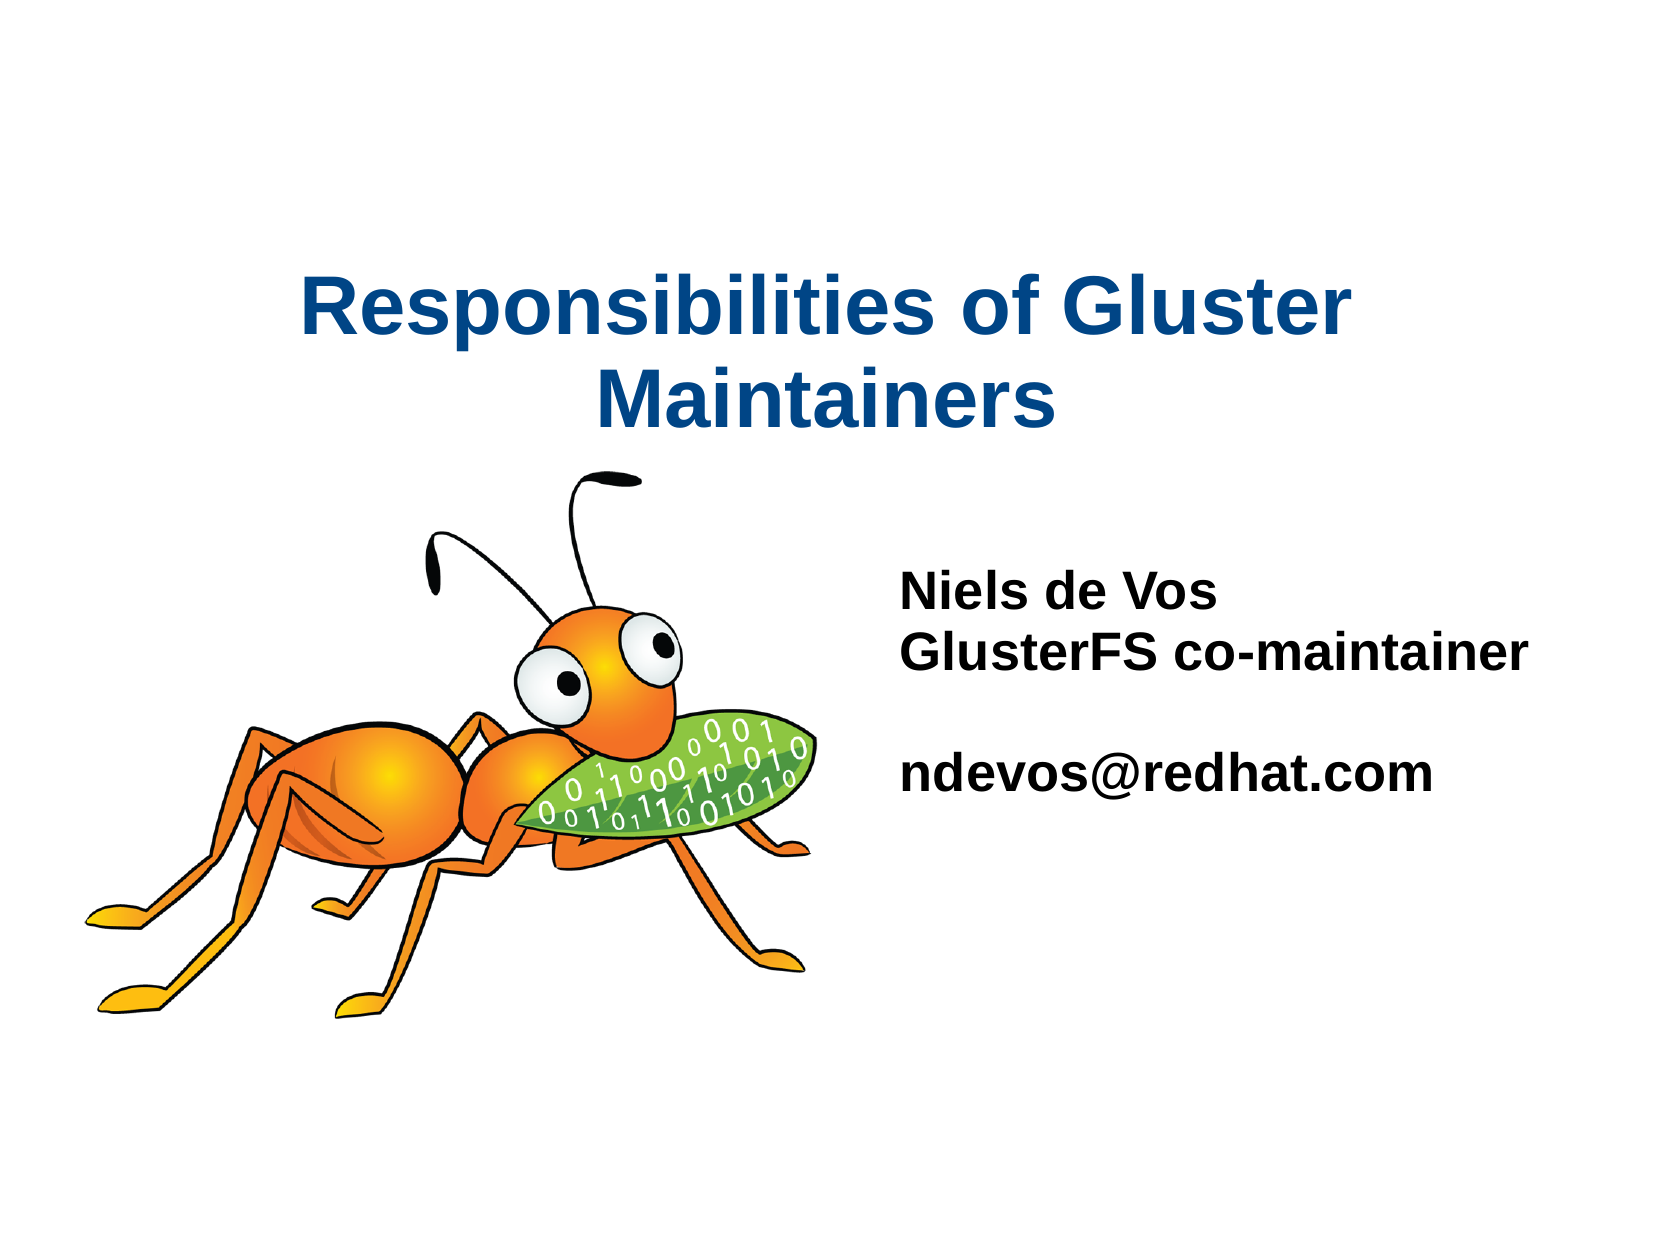

# Responsibilities of Gluster Maintainers
Niels de Vos
GlusterFS co-maintainer
ndevos@redhat.com